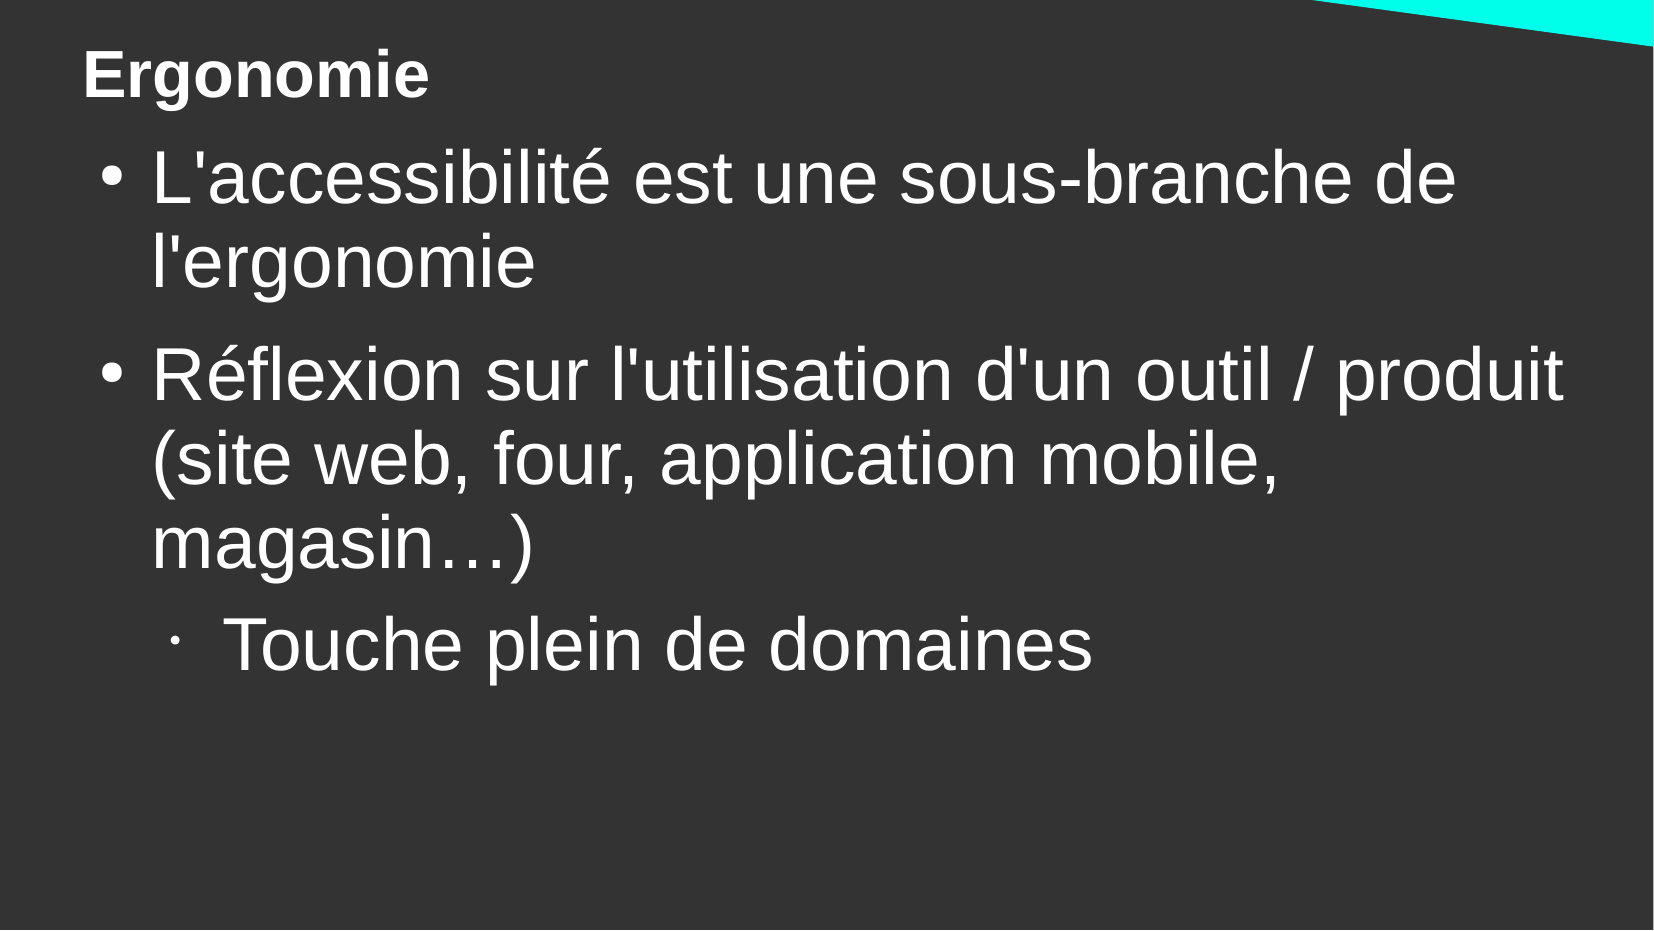

# Ergonomie
L'accessibilité est une sous-branche de l'ergonomie
Réflexion sur l'utilisation d'un outil / produit (site web, four, application mobile, magasin…)
Touche plein de domaines